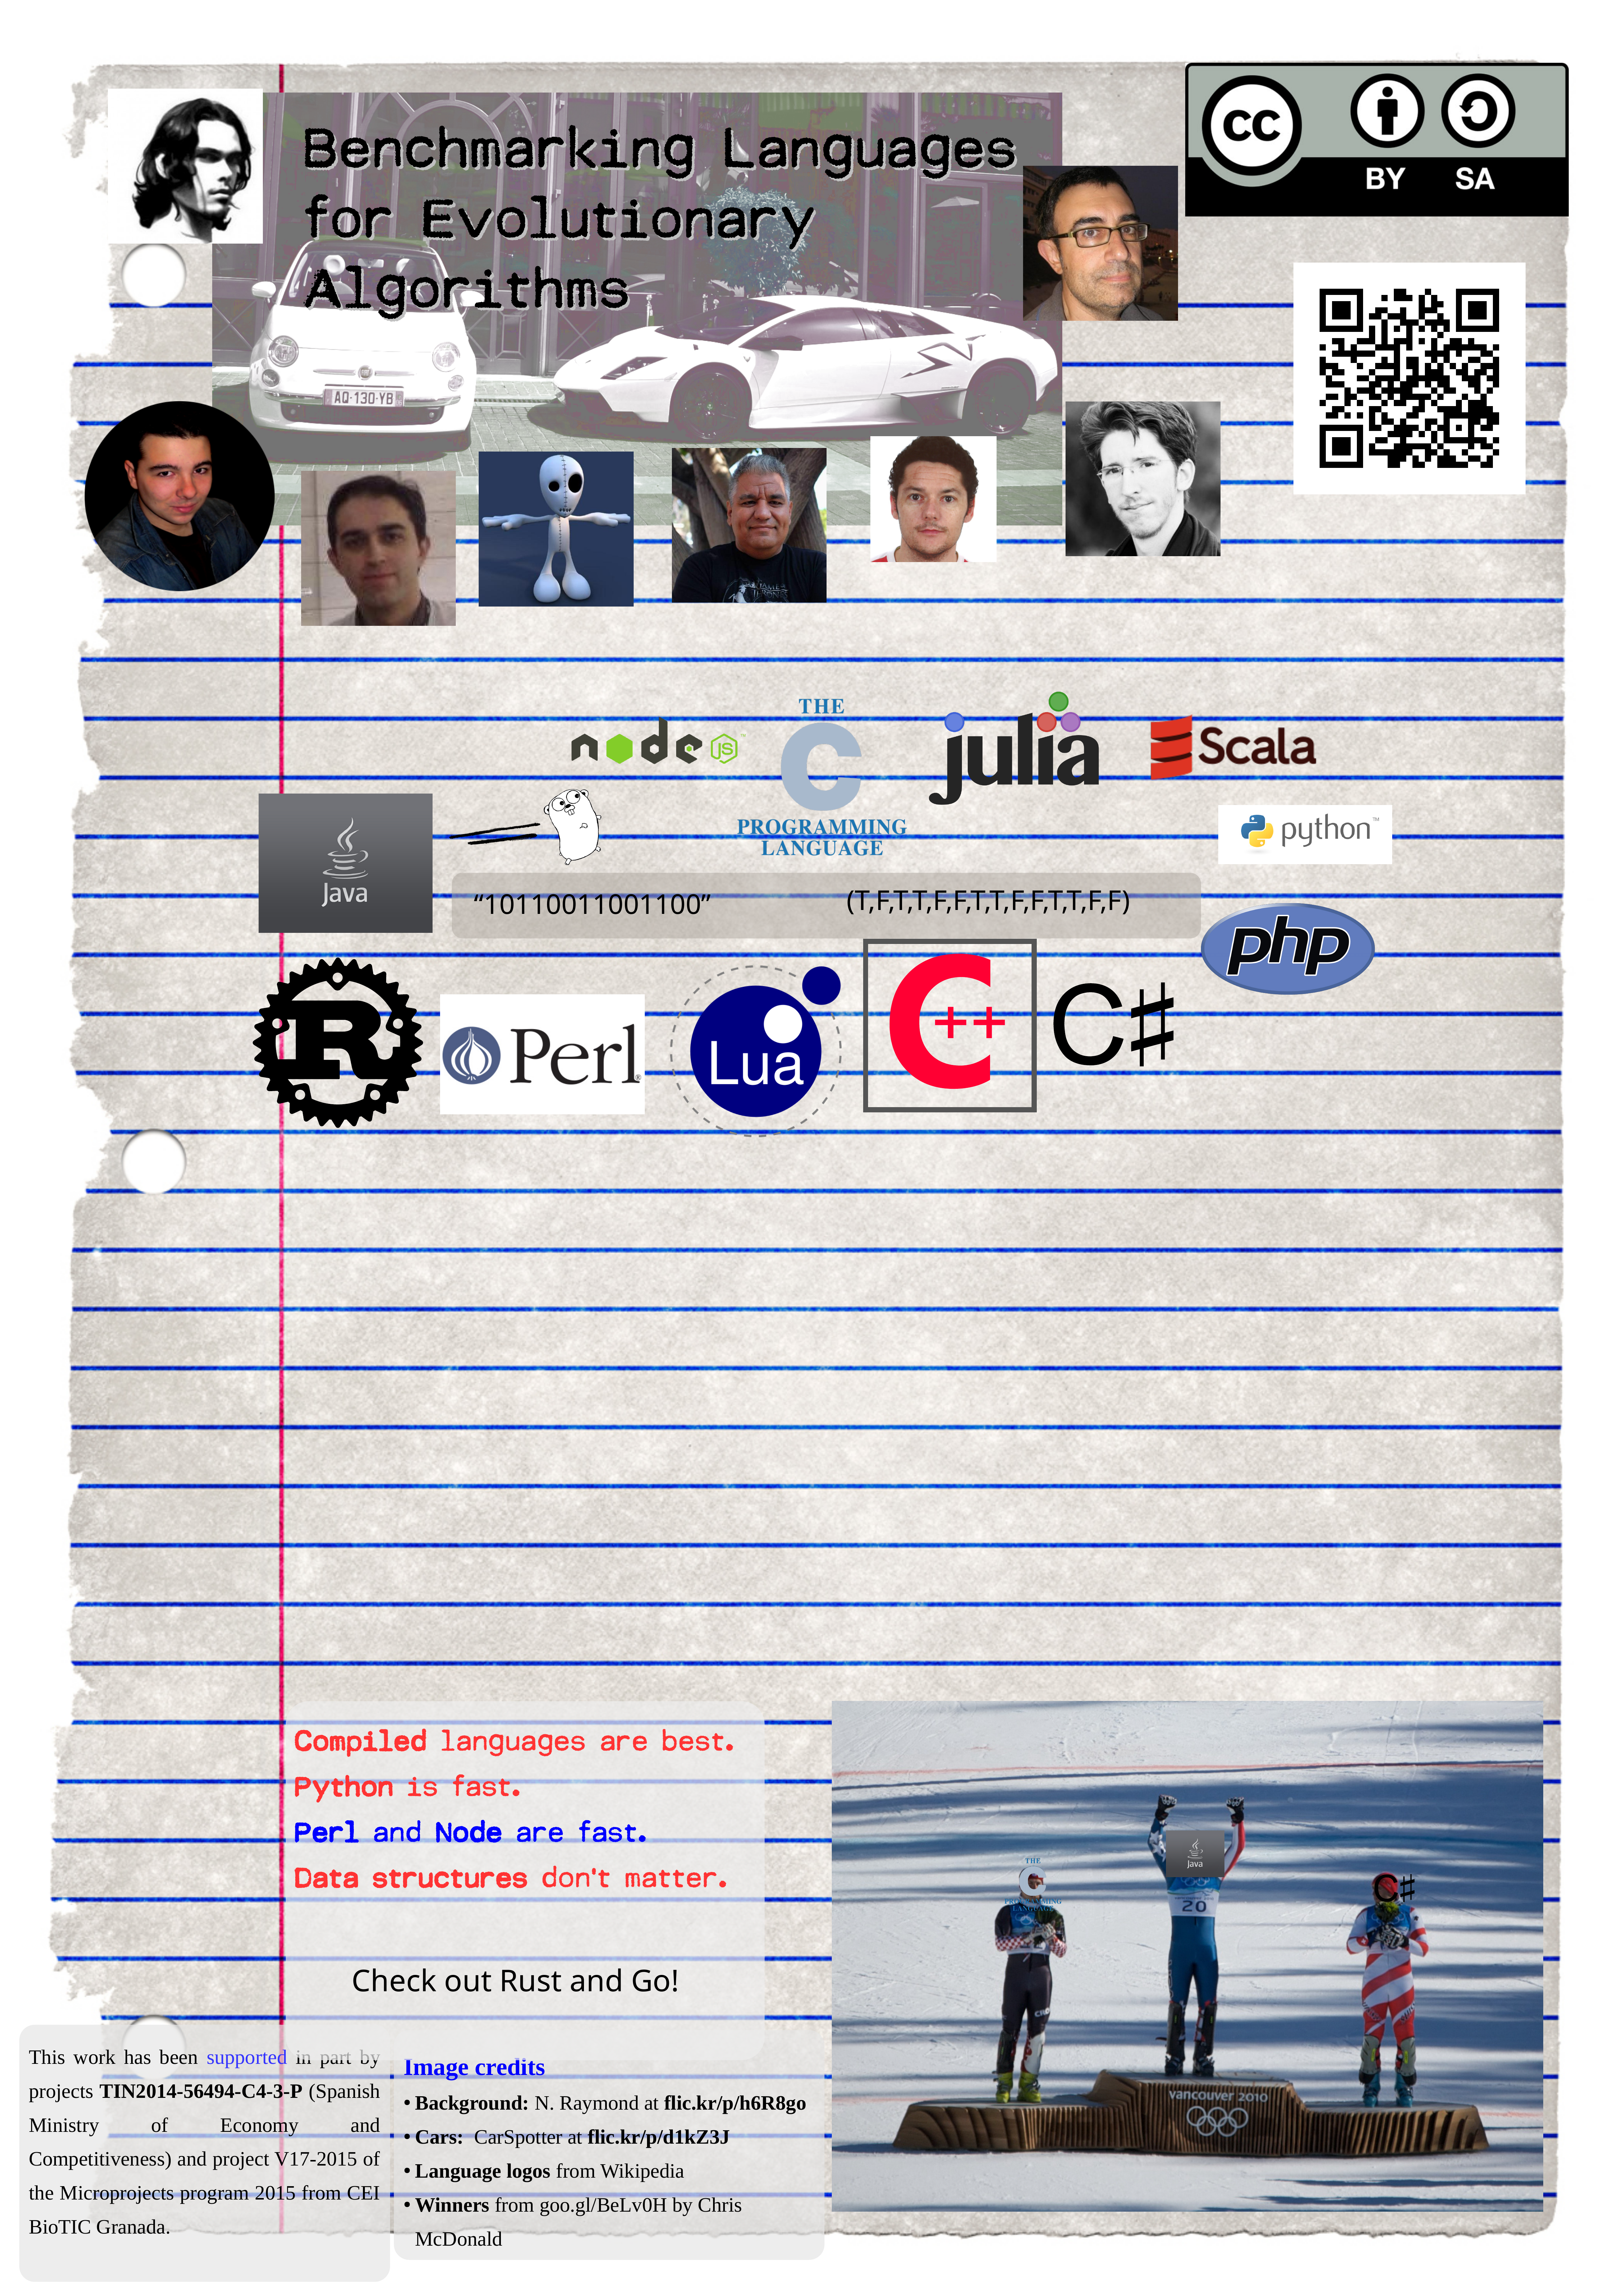

Benchmarking Languages for Evolutionary Algorithms
(T,F,T,T,F,F,T,T,F,F,T,T,F,F)
“10110011001100”
Compiled languages are best.
Python is fast.
Perl and Node are fast.
Data structures don't matter.
Check out Rust and Go!
# This work has been supported in part by projects TIN2014-56494-C4-3-P (Spanish Ministry of Economy and Competitiveness) and project V17-2015 of the Microprojects program 2015 from CEI BioTIC Granada.
Image credits
Background: N. Raymond at flic.kr/p/h6R8go
Cars: CarSpotter at flic.kr/p/d1kZ3J
Language logos from Wikipedia
Winners from goo.gl/BeLv0H by Chris McDonald